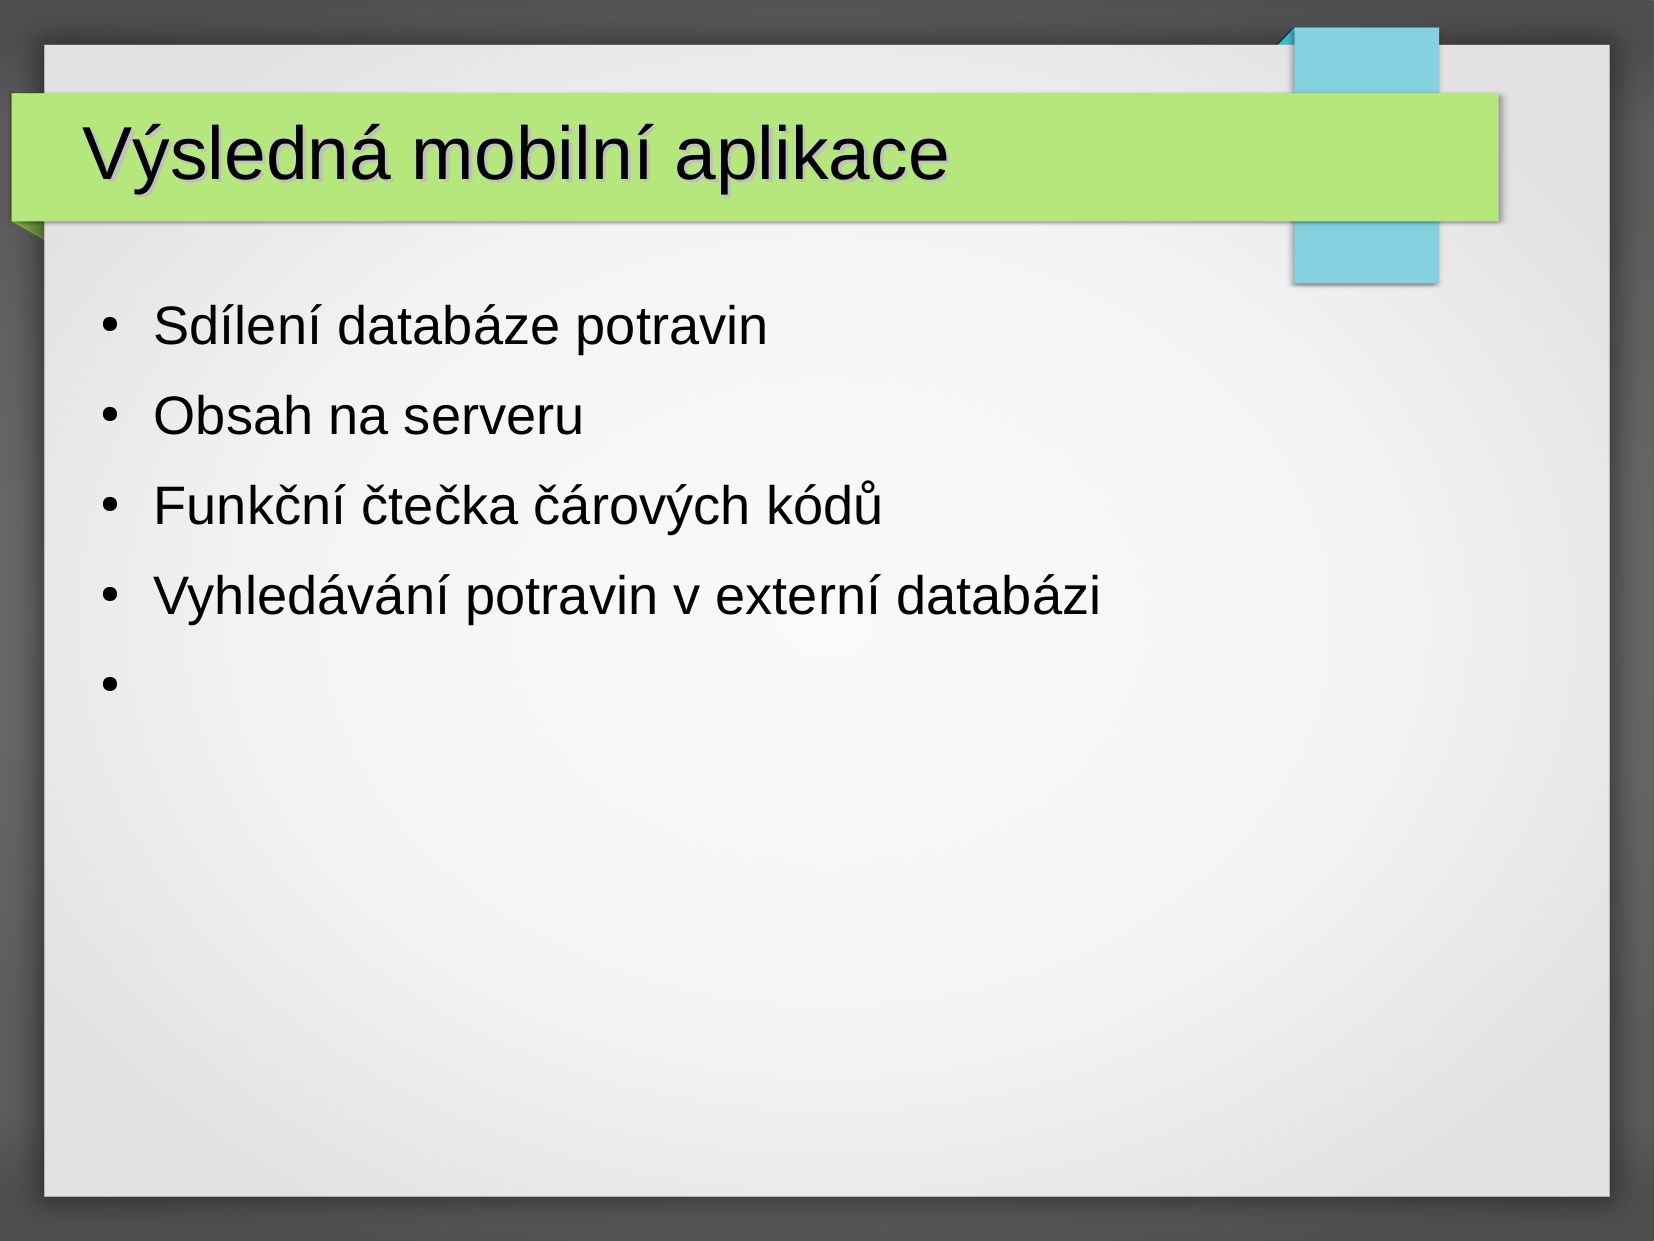

# Výsledná mobilní aplikace
Sdílení databáze potravin
Obsah na serveru
Funkční čtečka čárových kódů
Vyhledávání potravin v externí databázi